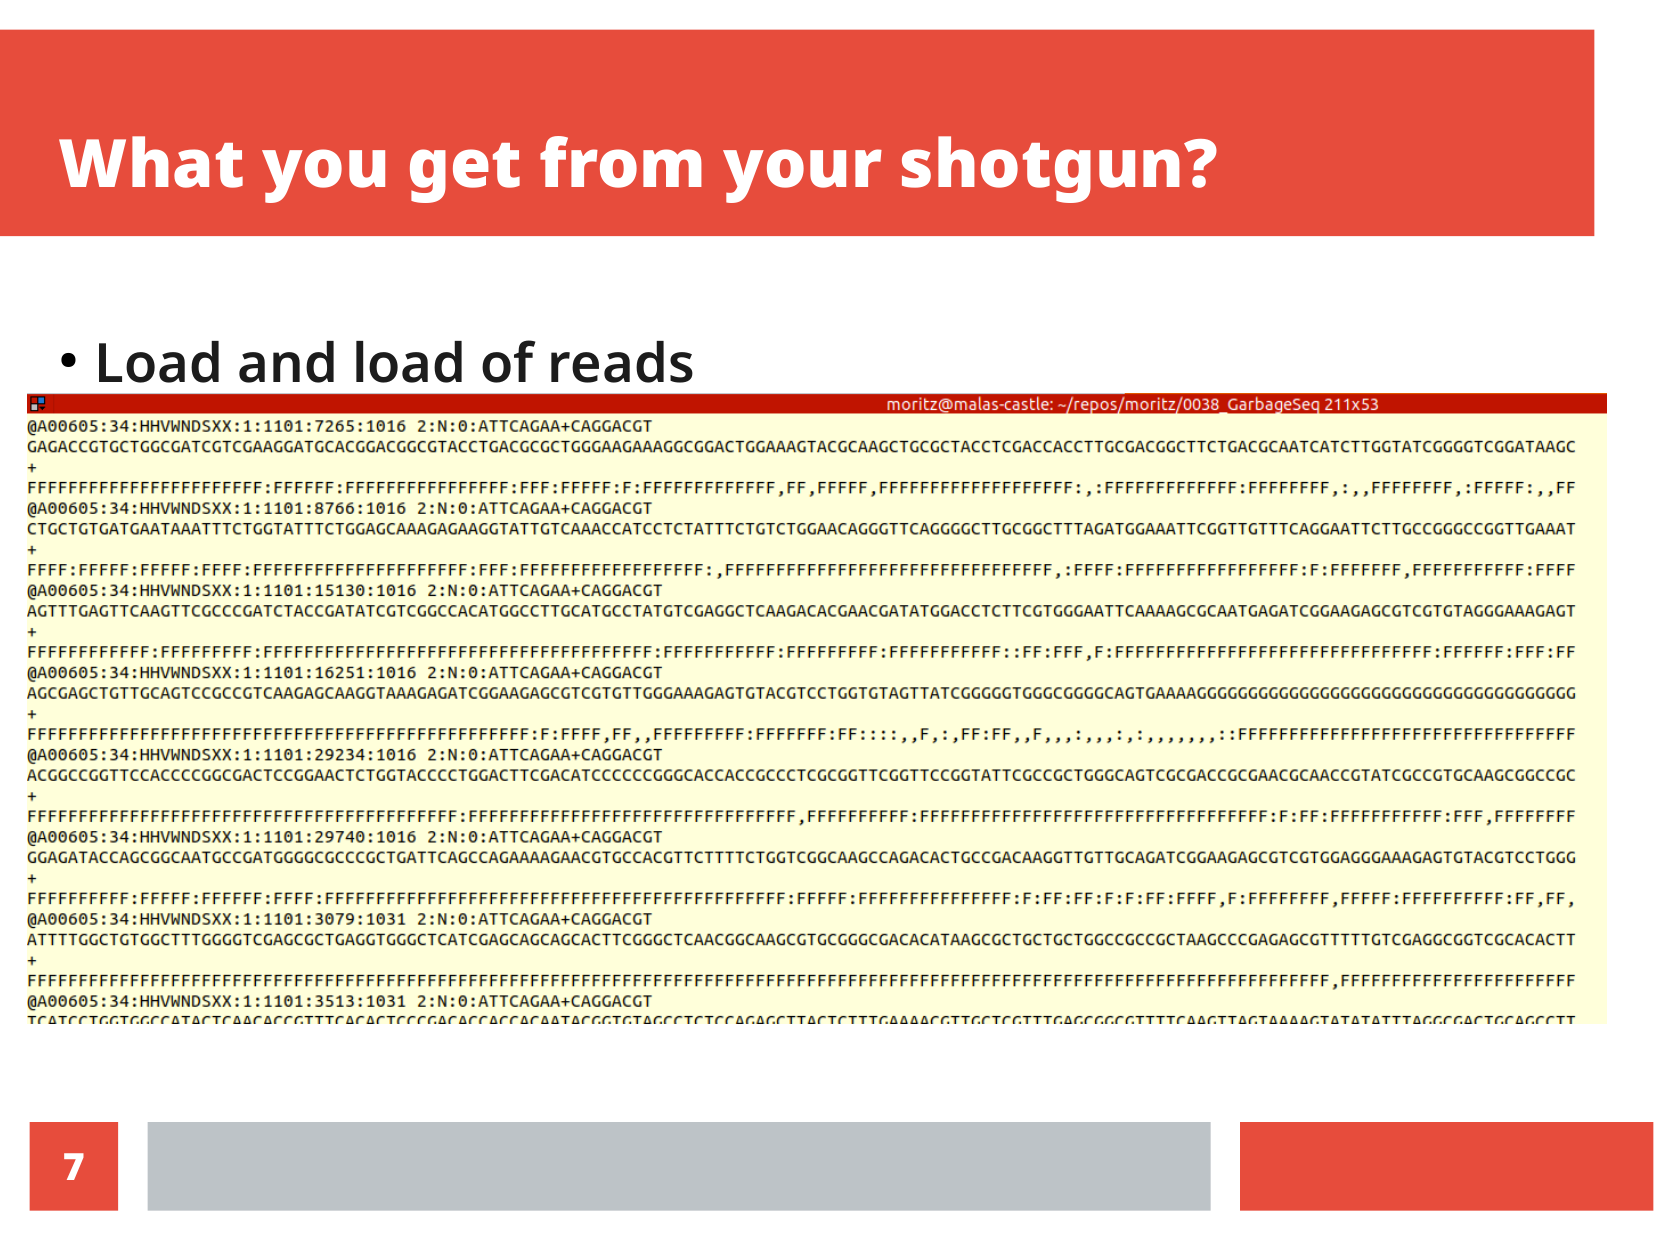

# What you get from your shotgun?
Load and load of reads
7